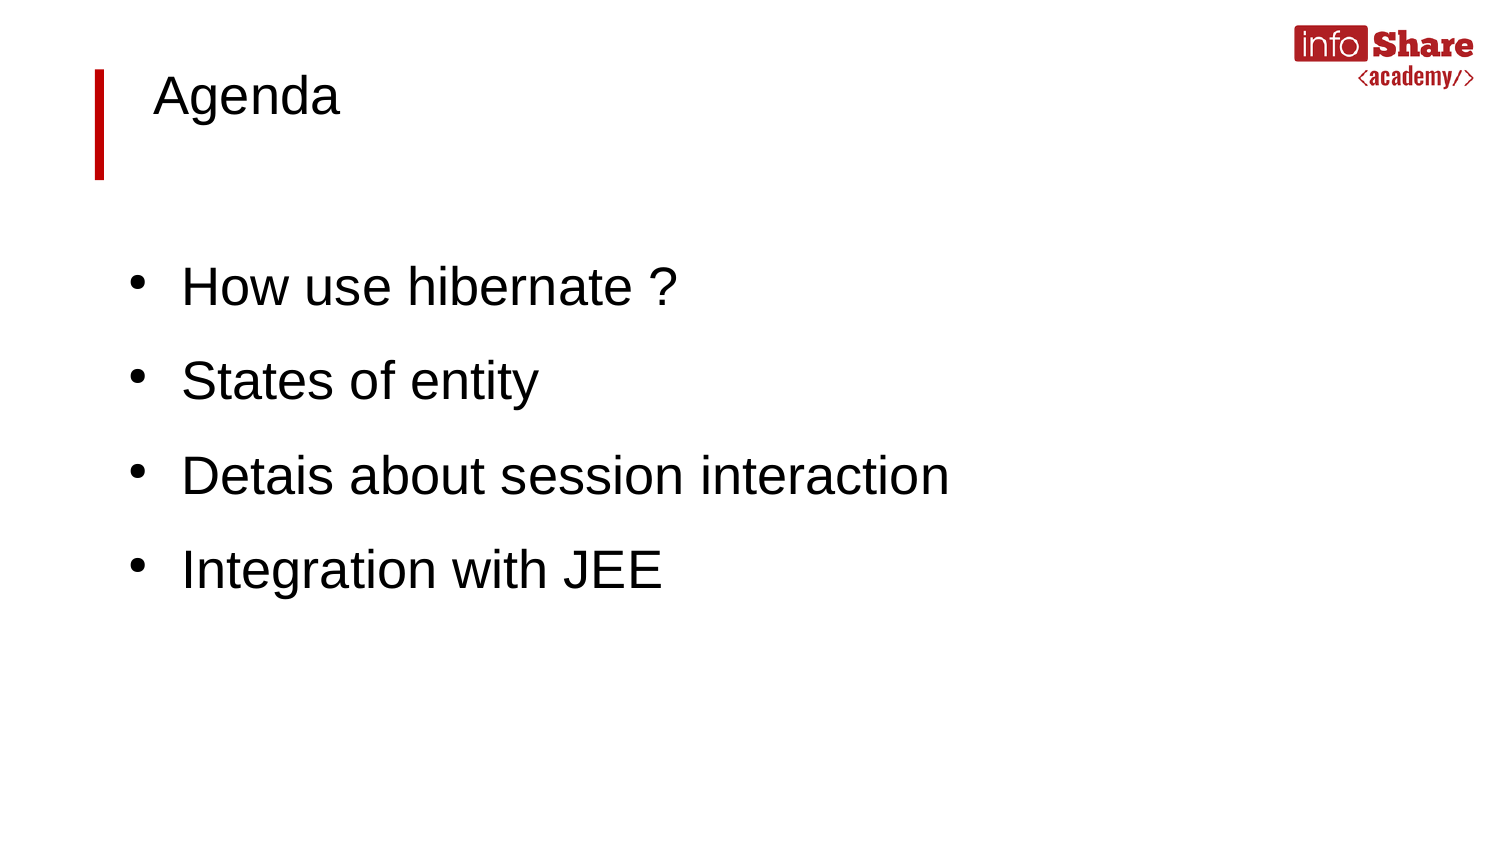

# Agenda
How use hibernate ?
States of entity
Detais about session interaction
Integration with JEE